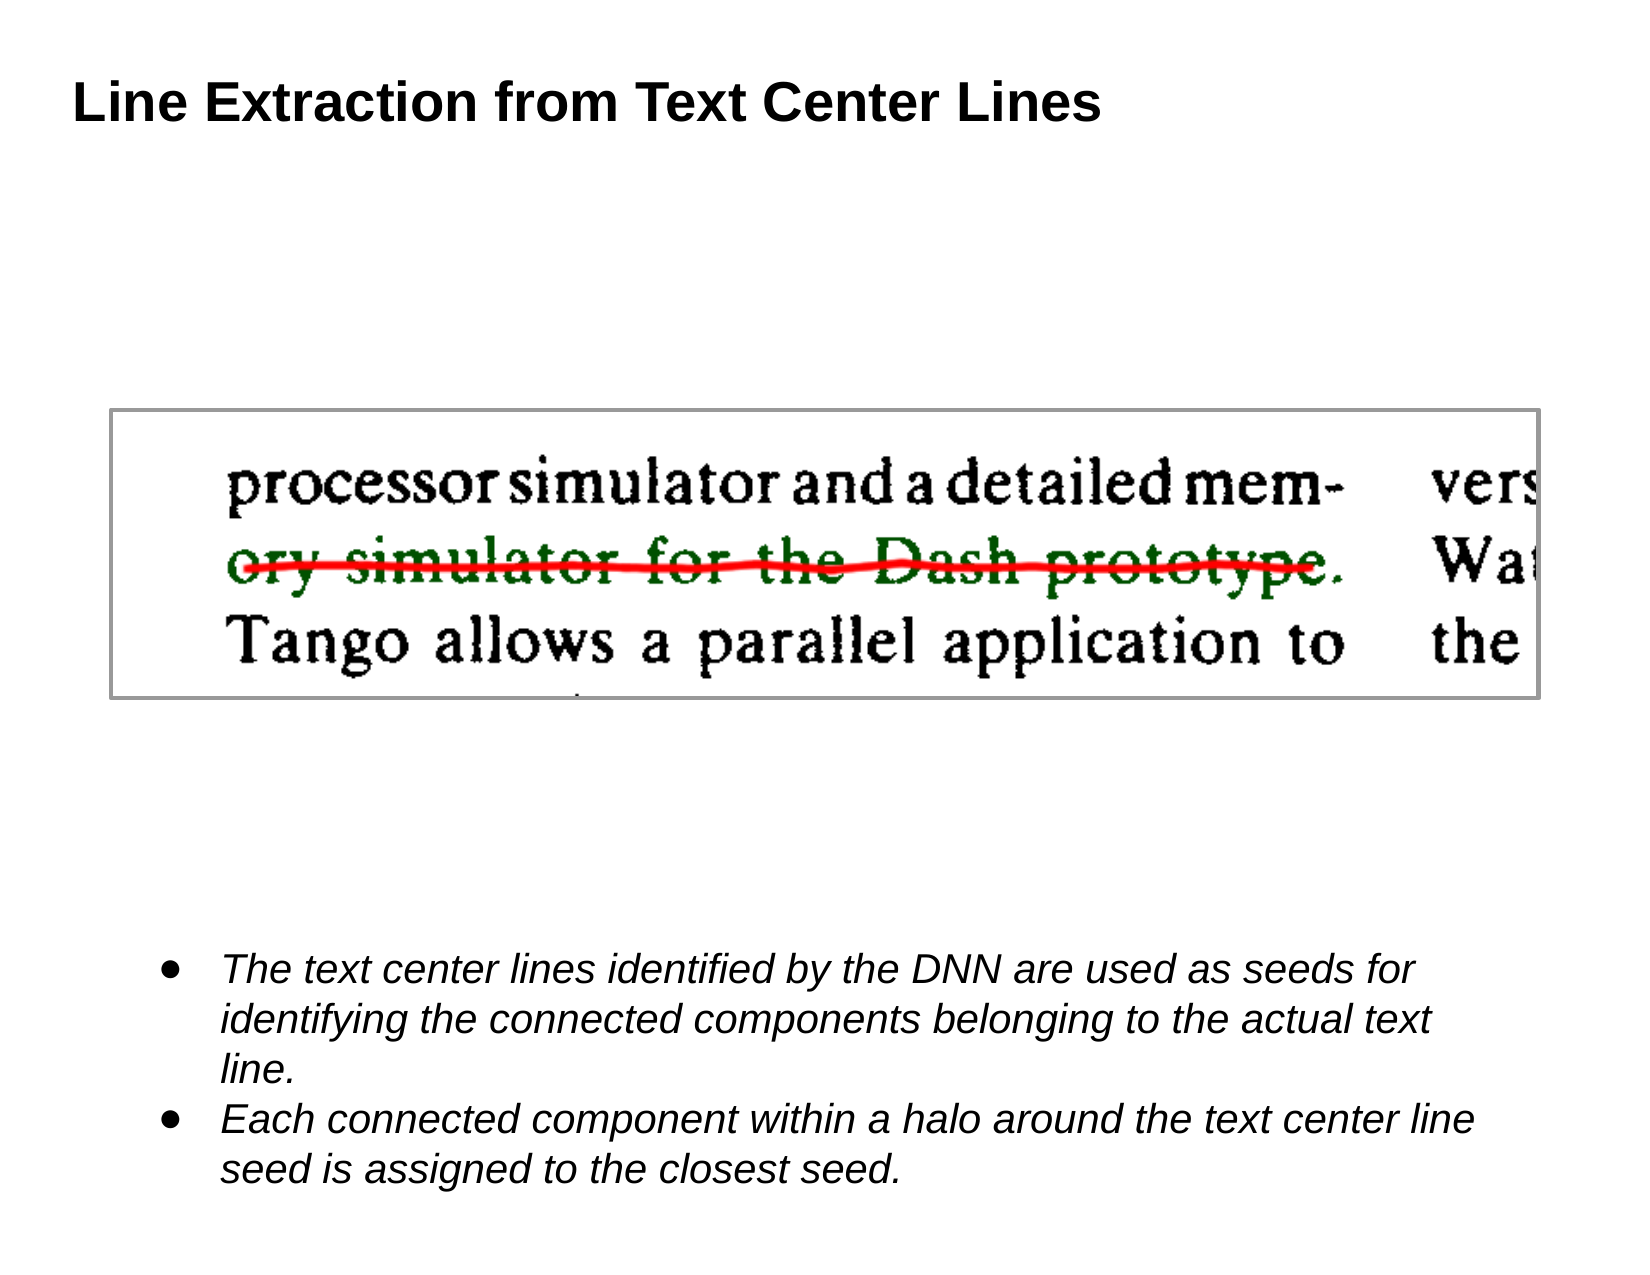

# Line Extraction from Text Center Lines
The text center lines identified by the DNN are used as seeds for identifying the connected components belonging to the actual text line.
Each connected component within a halo around the text center line seed is assigned to the closest seed.